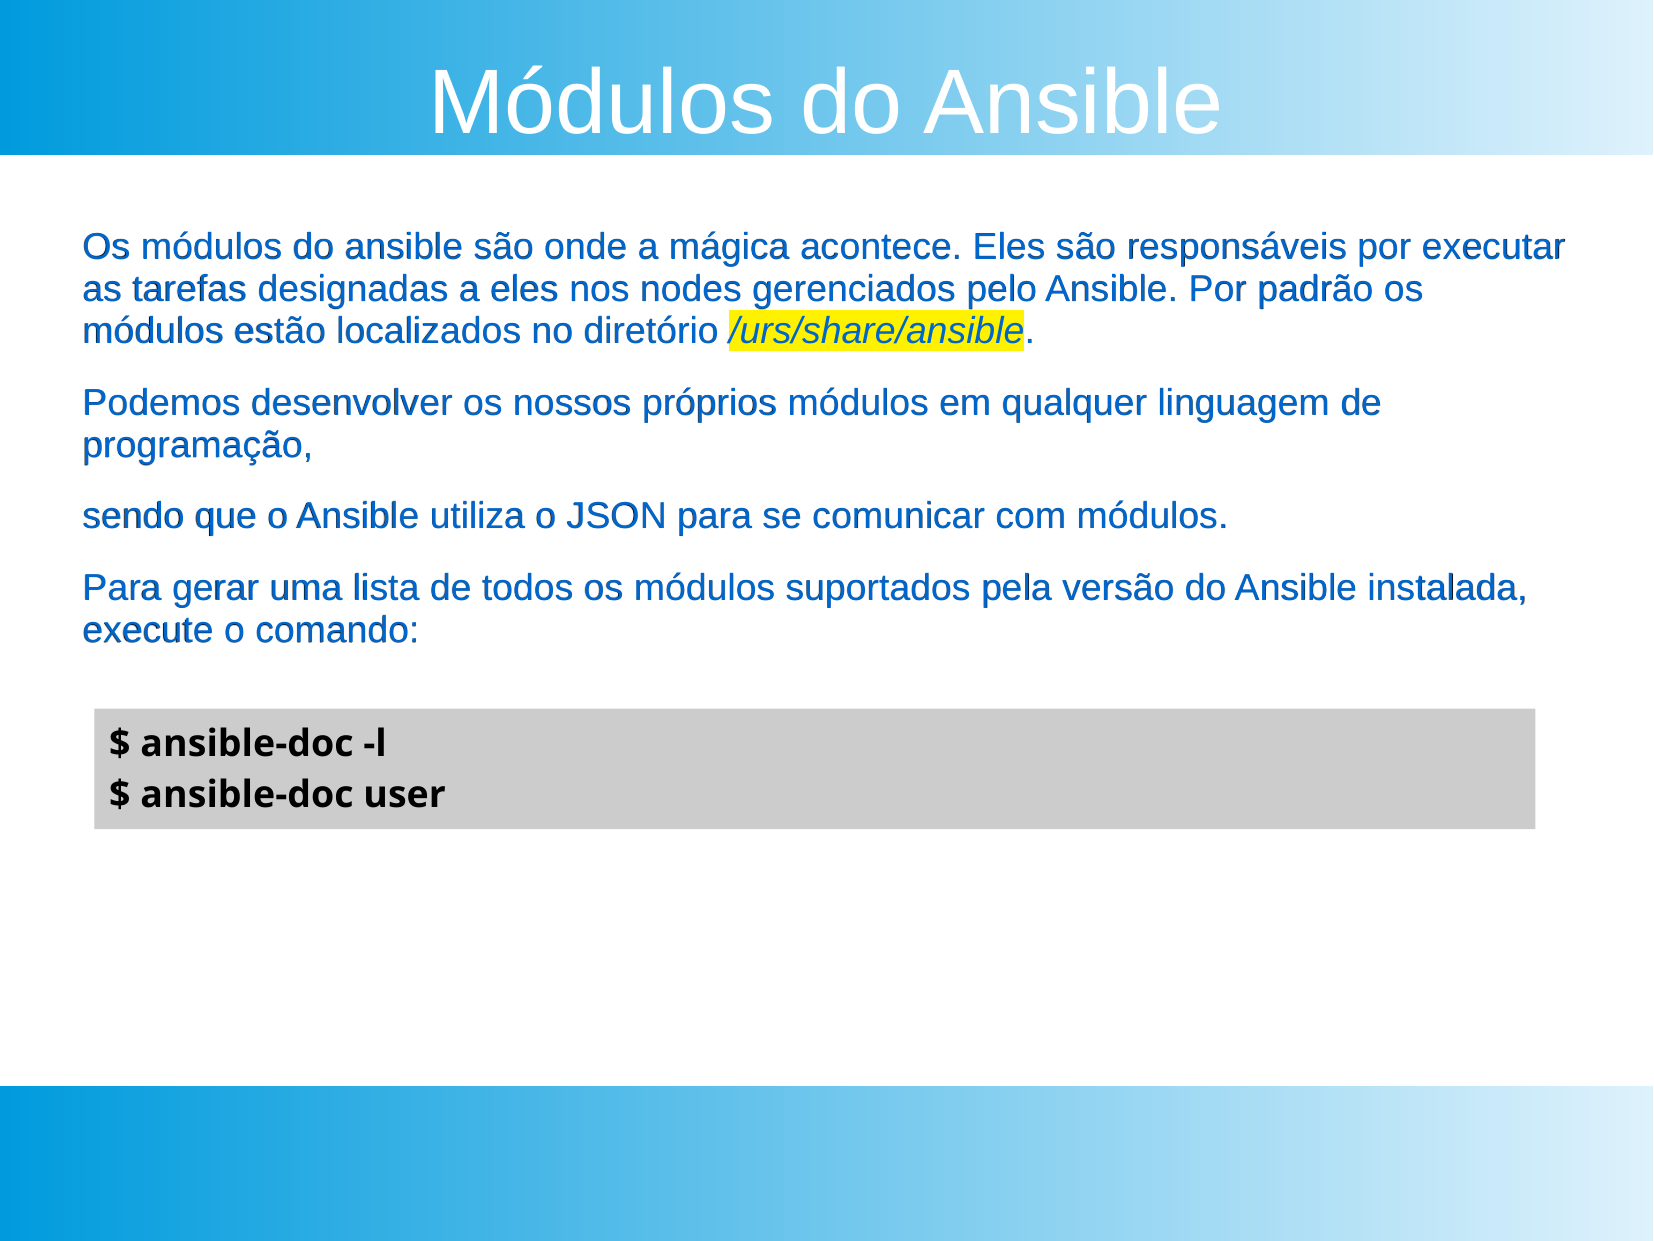

# Módulos do Ansible
Os módulos do ansible são onde a mágica acontece. Eles são responsáveis por executar as tarefas designadas a eles nos nodes gerenciados pelo Ansible. Por padrão os módulos estão localizados no diretório /urs/share/ansible.
Podemos desenvolver os nossos próprios módulos em qualquer linguagem de programação,
sendo que o Ansible utiliza o JSON para se comunicar com módulos.
Para gerar uma lista de todos os módulos suportados pela versão do Ansible instalada, execute o comando:
$ ansible-doc -l
$ ansible-doc user